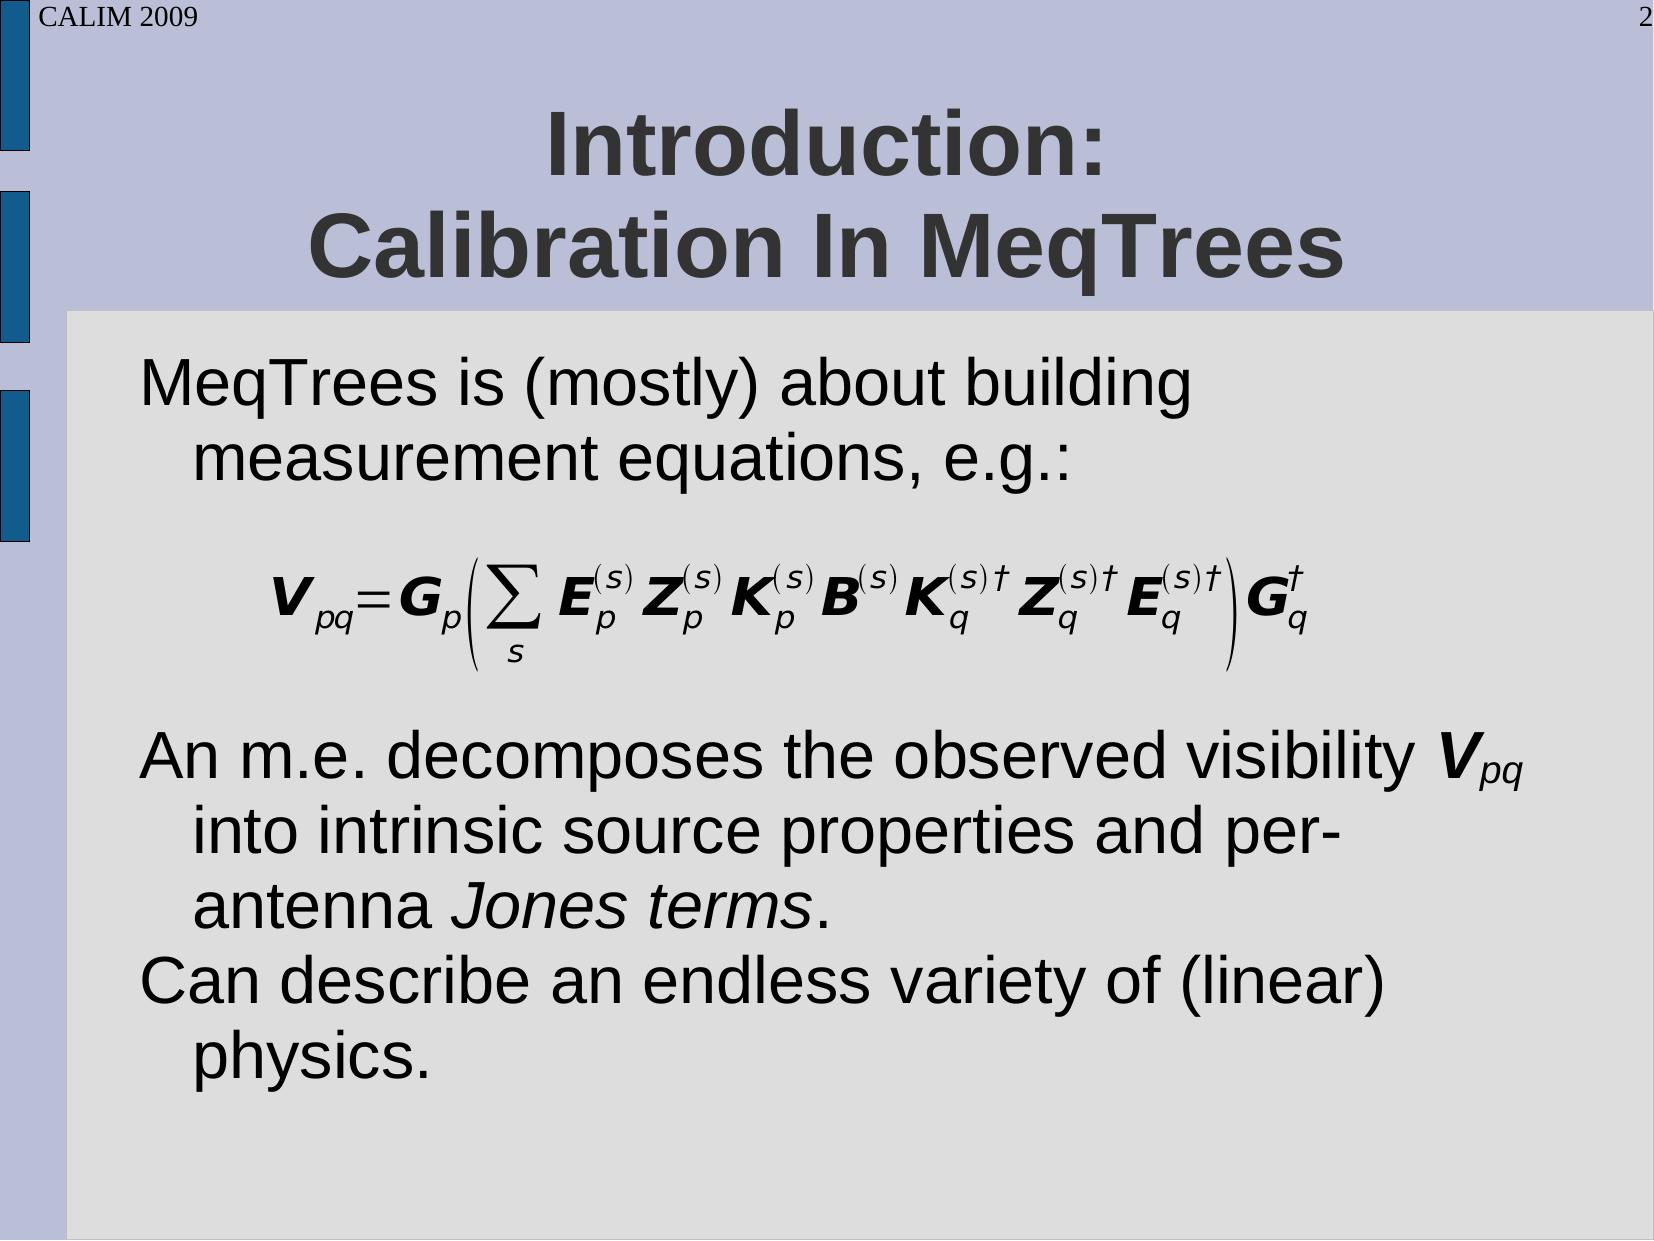

CALIM 2009
2
# Introduction: Calibration In MeqTrees
MeqTrees is (mostly) about building measurement equations, e.g.:
An m.e. decomposes the observed visibility Vpq into intrinsic source properties and per-antenna Jones terms.
Can describe an endless variety of (linear) physics.